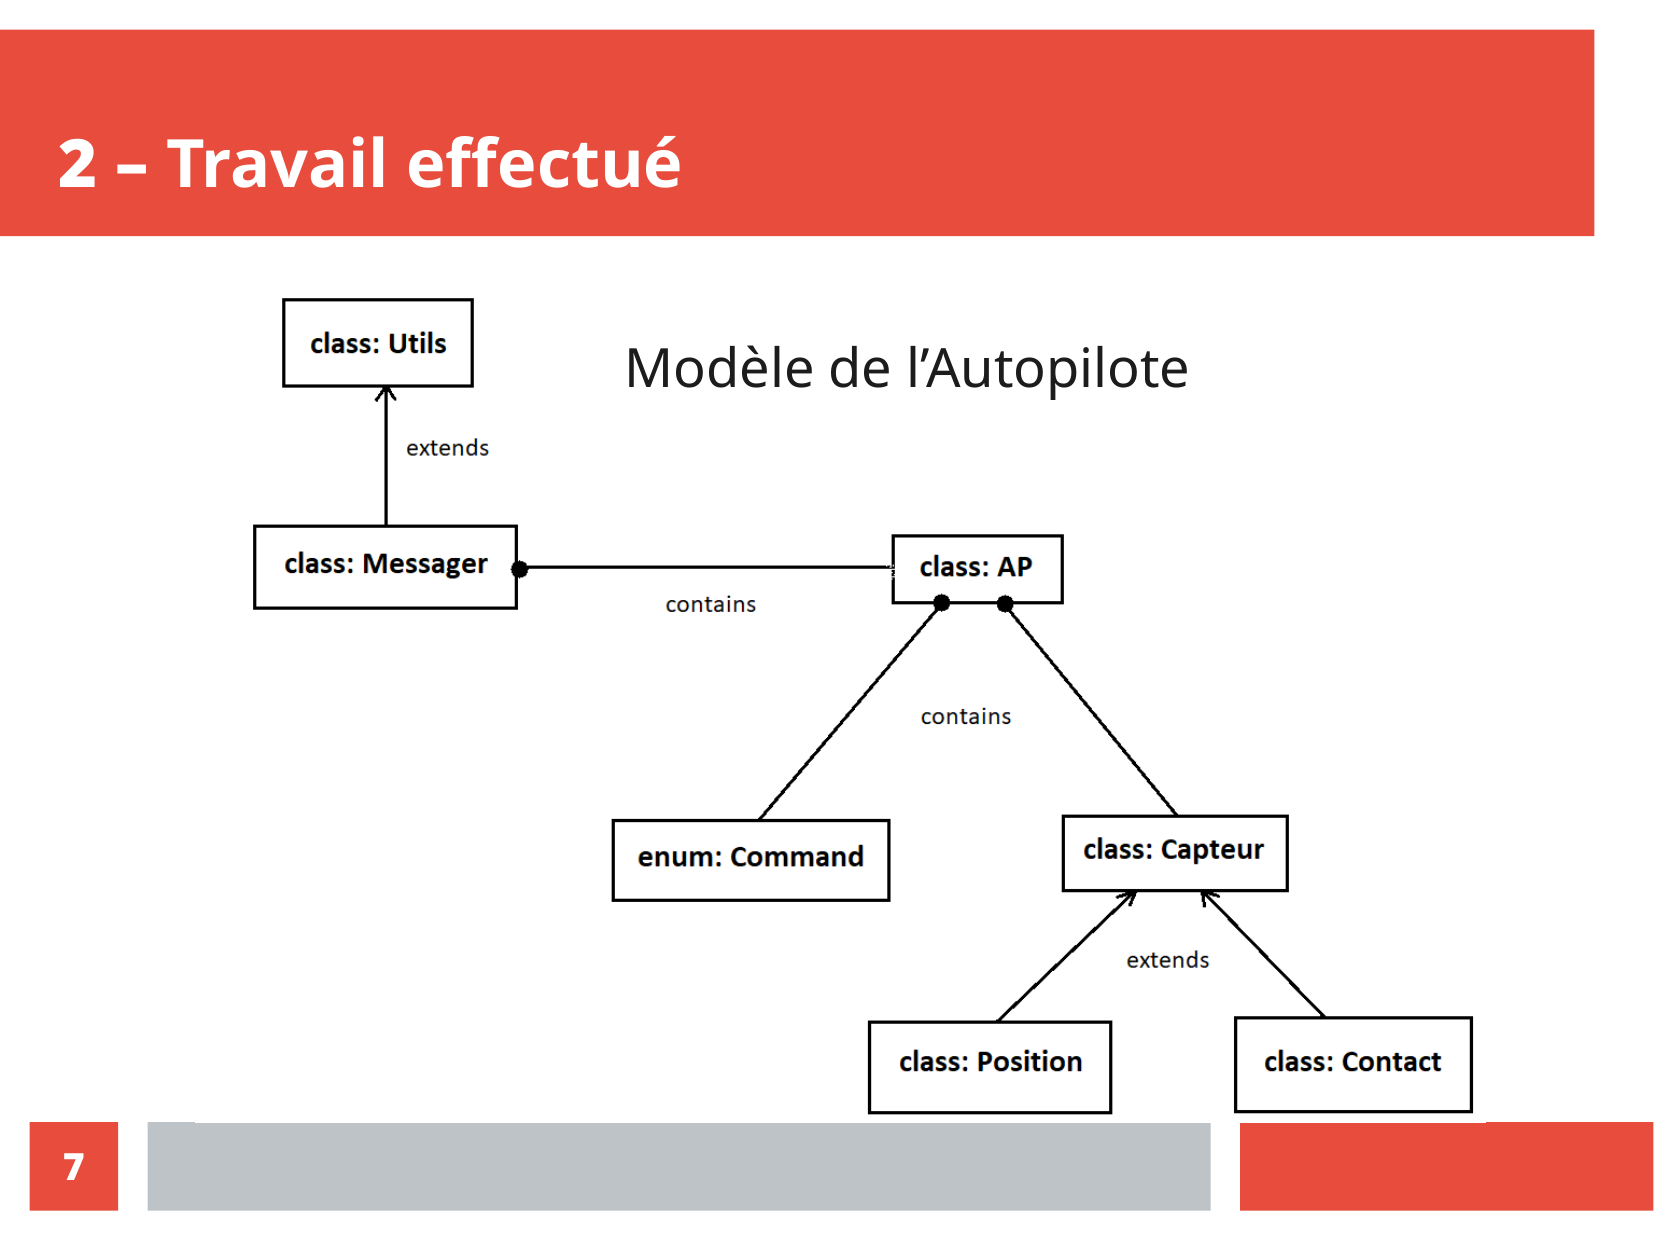

# 2 – Travail effectué
Modèle de l’Autopilote
7